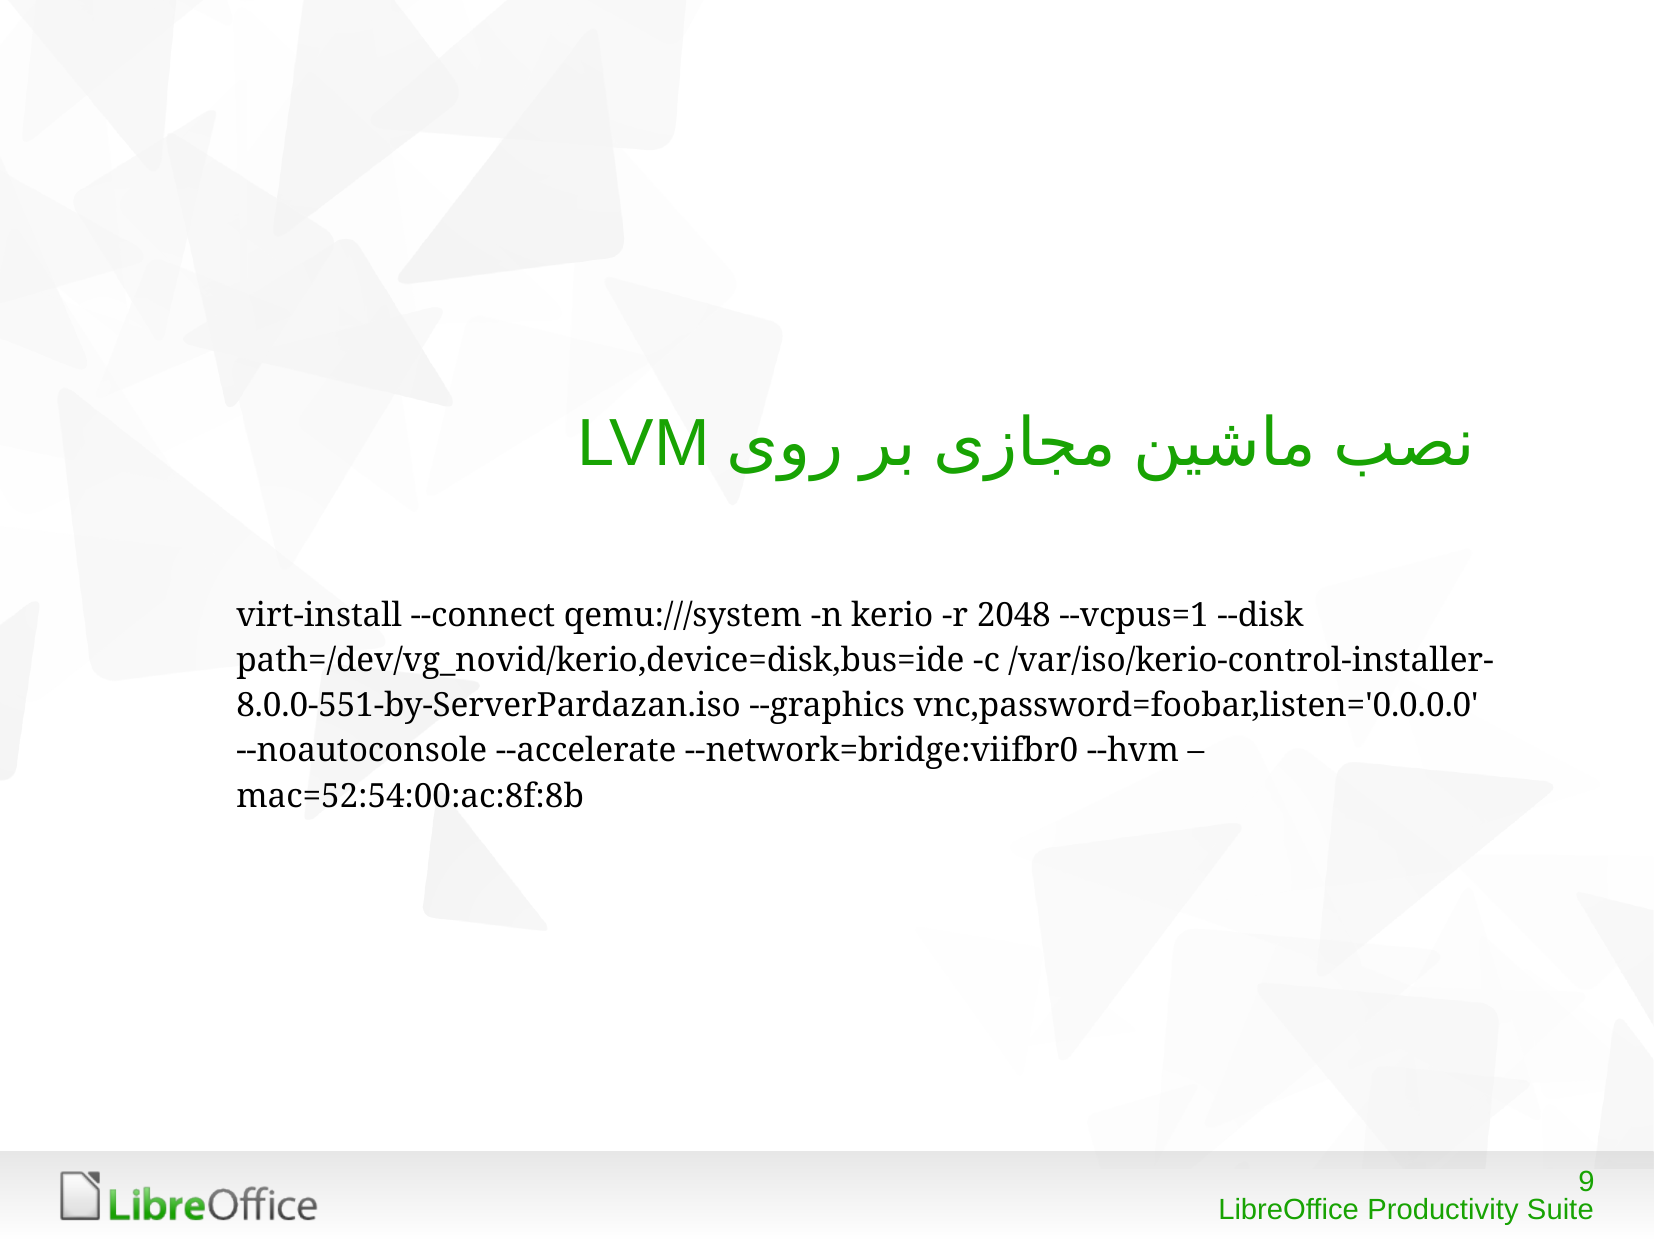

# نصب ماشین مجازی بر روی LVM
virt-install --connect qemu:///system -n kerio -r 2048 --vcpus=1 --disk path=/dev/vg_novid/kerio,device=disk,bus=ide -c /var/iso/kerio-control-installer-8.0.0-551-by-ServerPardazan.iso --graphics vnc,password=foobar,listen='0.0.0.0' --noautoconsole --accelerate --network=bridge:viifbr0 --hvm –mac=52:54:00:ac:8f:8b
9
LibreOffice Productivity Suite